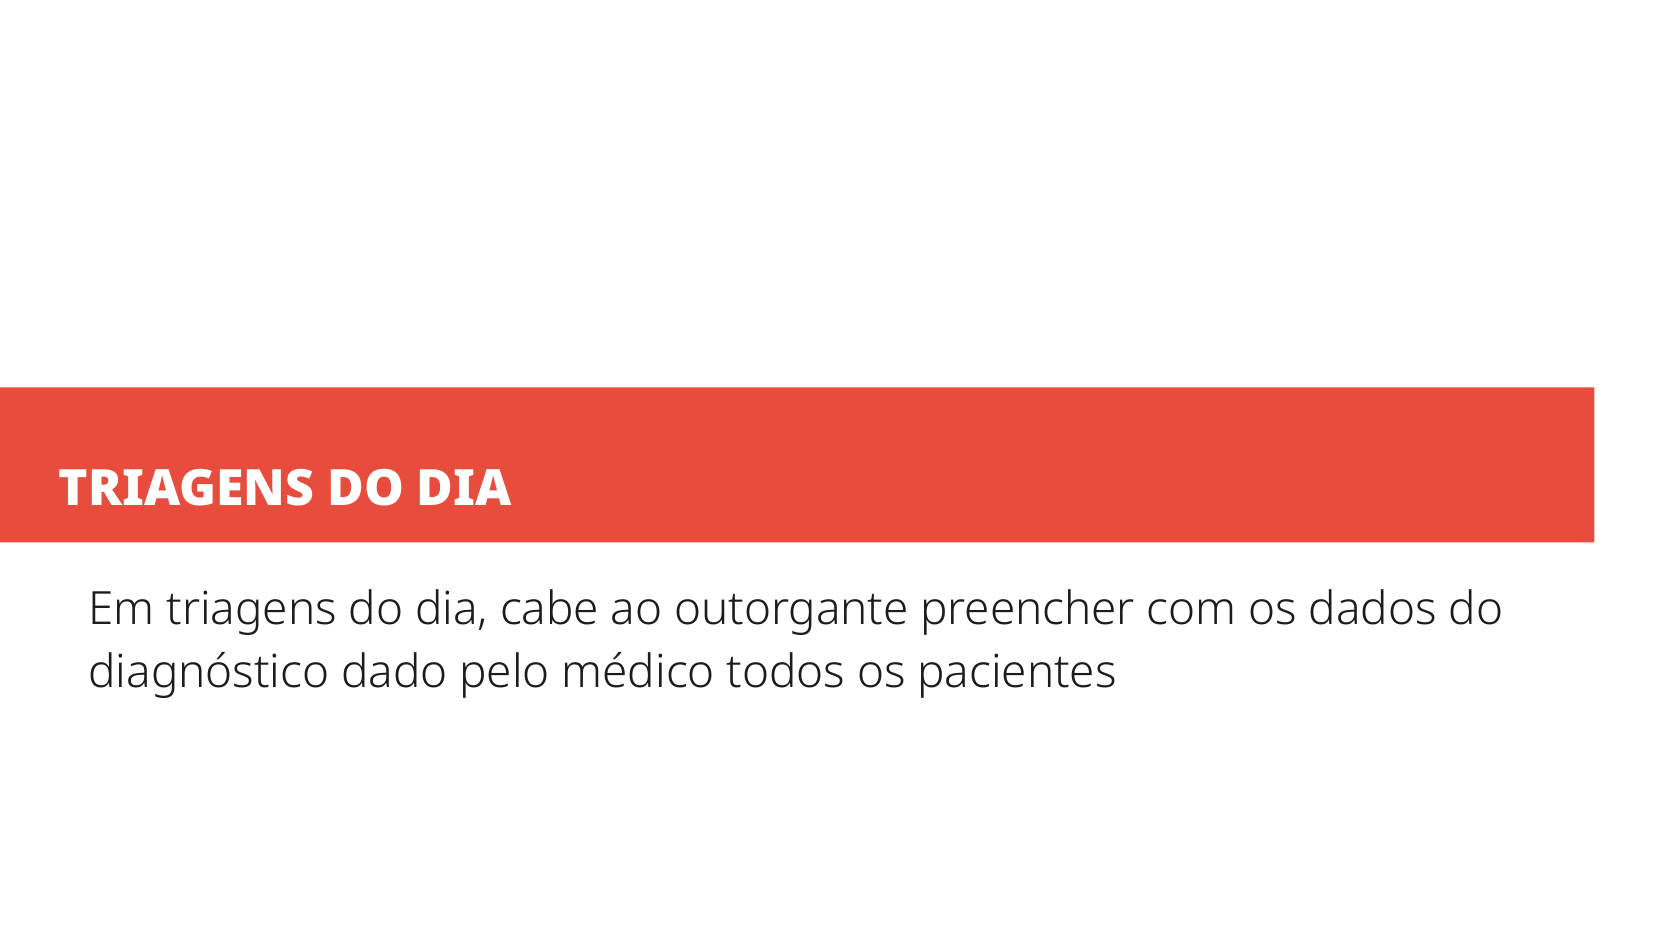

# TRIAGENS DO DIA
Em triagens do dia, cabe ao outorgante preencher com os dados do diagnóstico dado pelo médico todos os pacientes